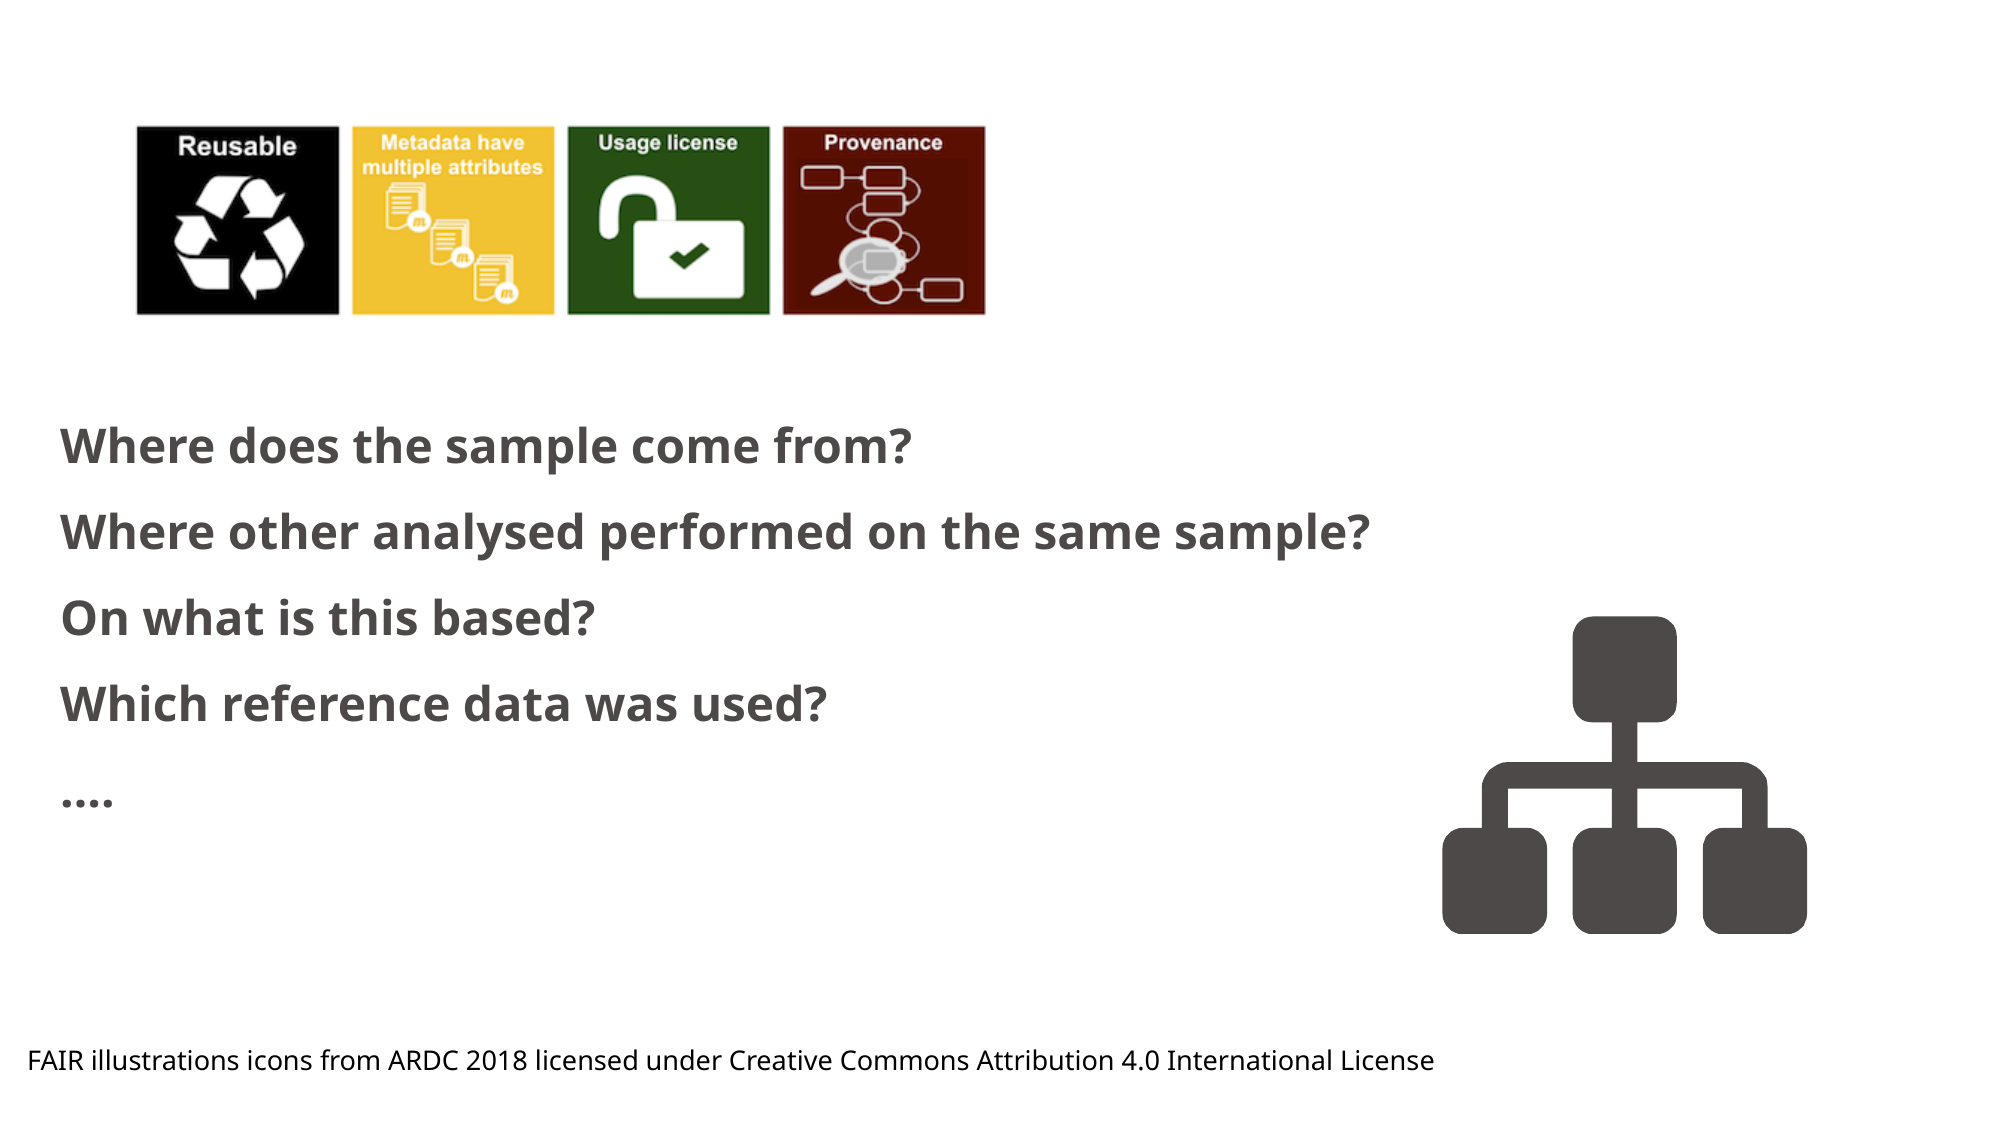

Where does the sample come from?
Where other analysed performed on the same sample?
On what is this based?
Which reference data was used?
….
FAIR illustrations icons from ARDC 2018 licensed under Creative Commons Attribution 4.0 International License